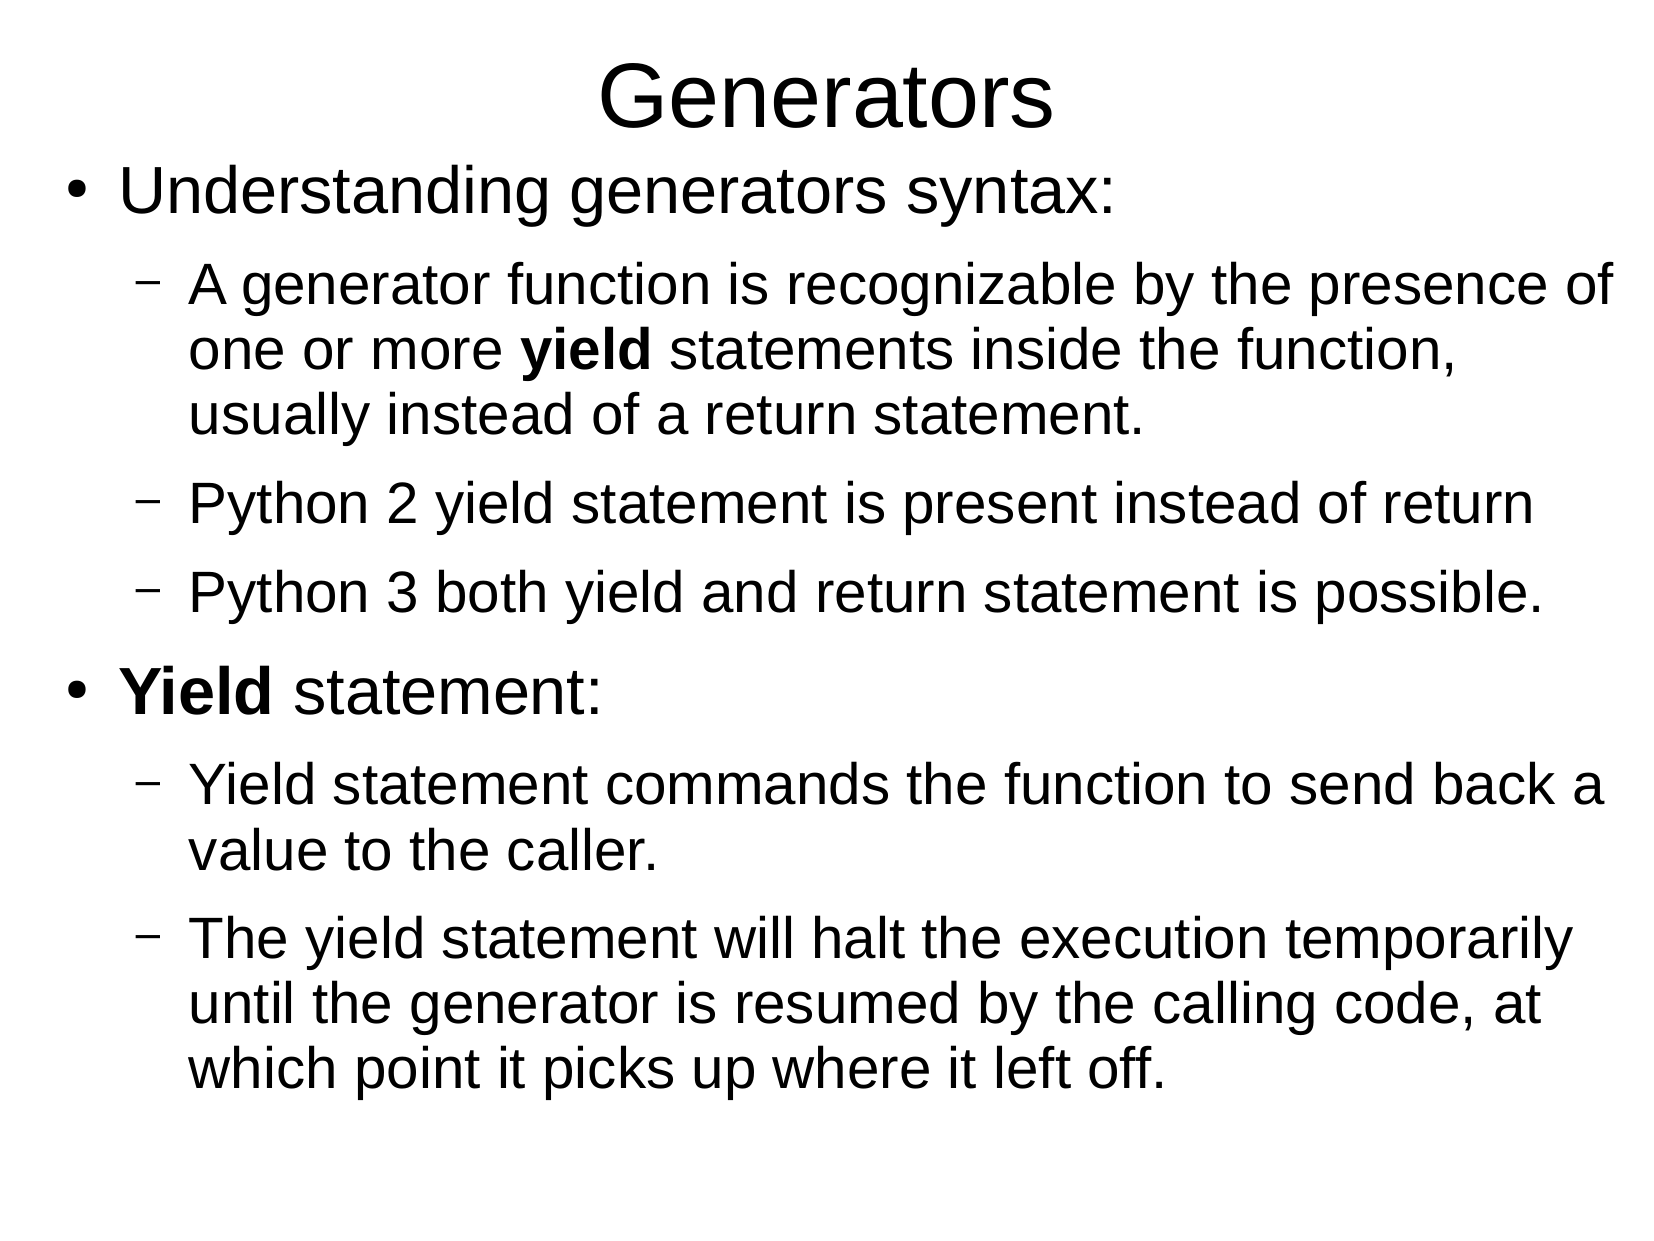

# Generators
Understanding generators syntax:
A generator function is recognizable by the presence of one or more yield statements inside the function, usually instead of a return statement.
Python 2 yield statement is present instead of return
Python 3 both yield and return statement is possible.
Yield statement:
Yield statement commands the function to send back a value to the caller.
The yield statement will halt the execution temporarily until the generator is resumed by the calling code, at which point it picks up where it left off.